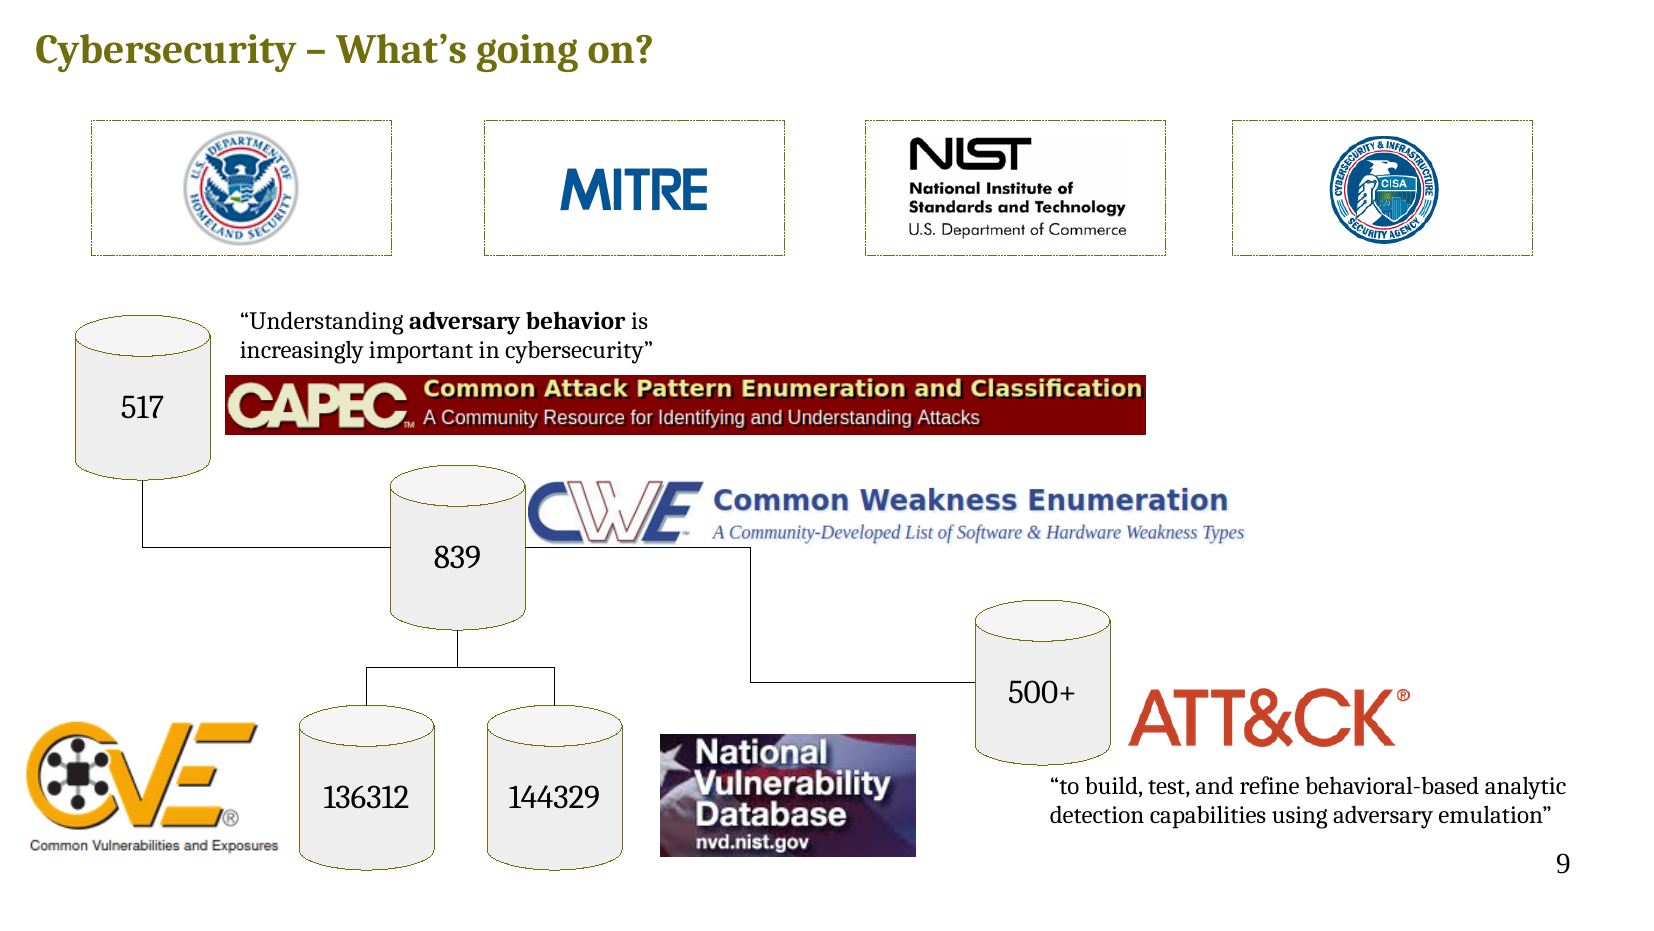

Cybersecurity – What’s going on?
“Understanding adversary behavior is increasingly important in cybersecurity”
517
839
500+
136312
144329
“to build, test, and refine behavioral-based analytic detection capabilities using adversary emulation”
9